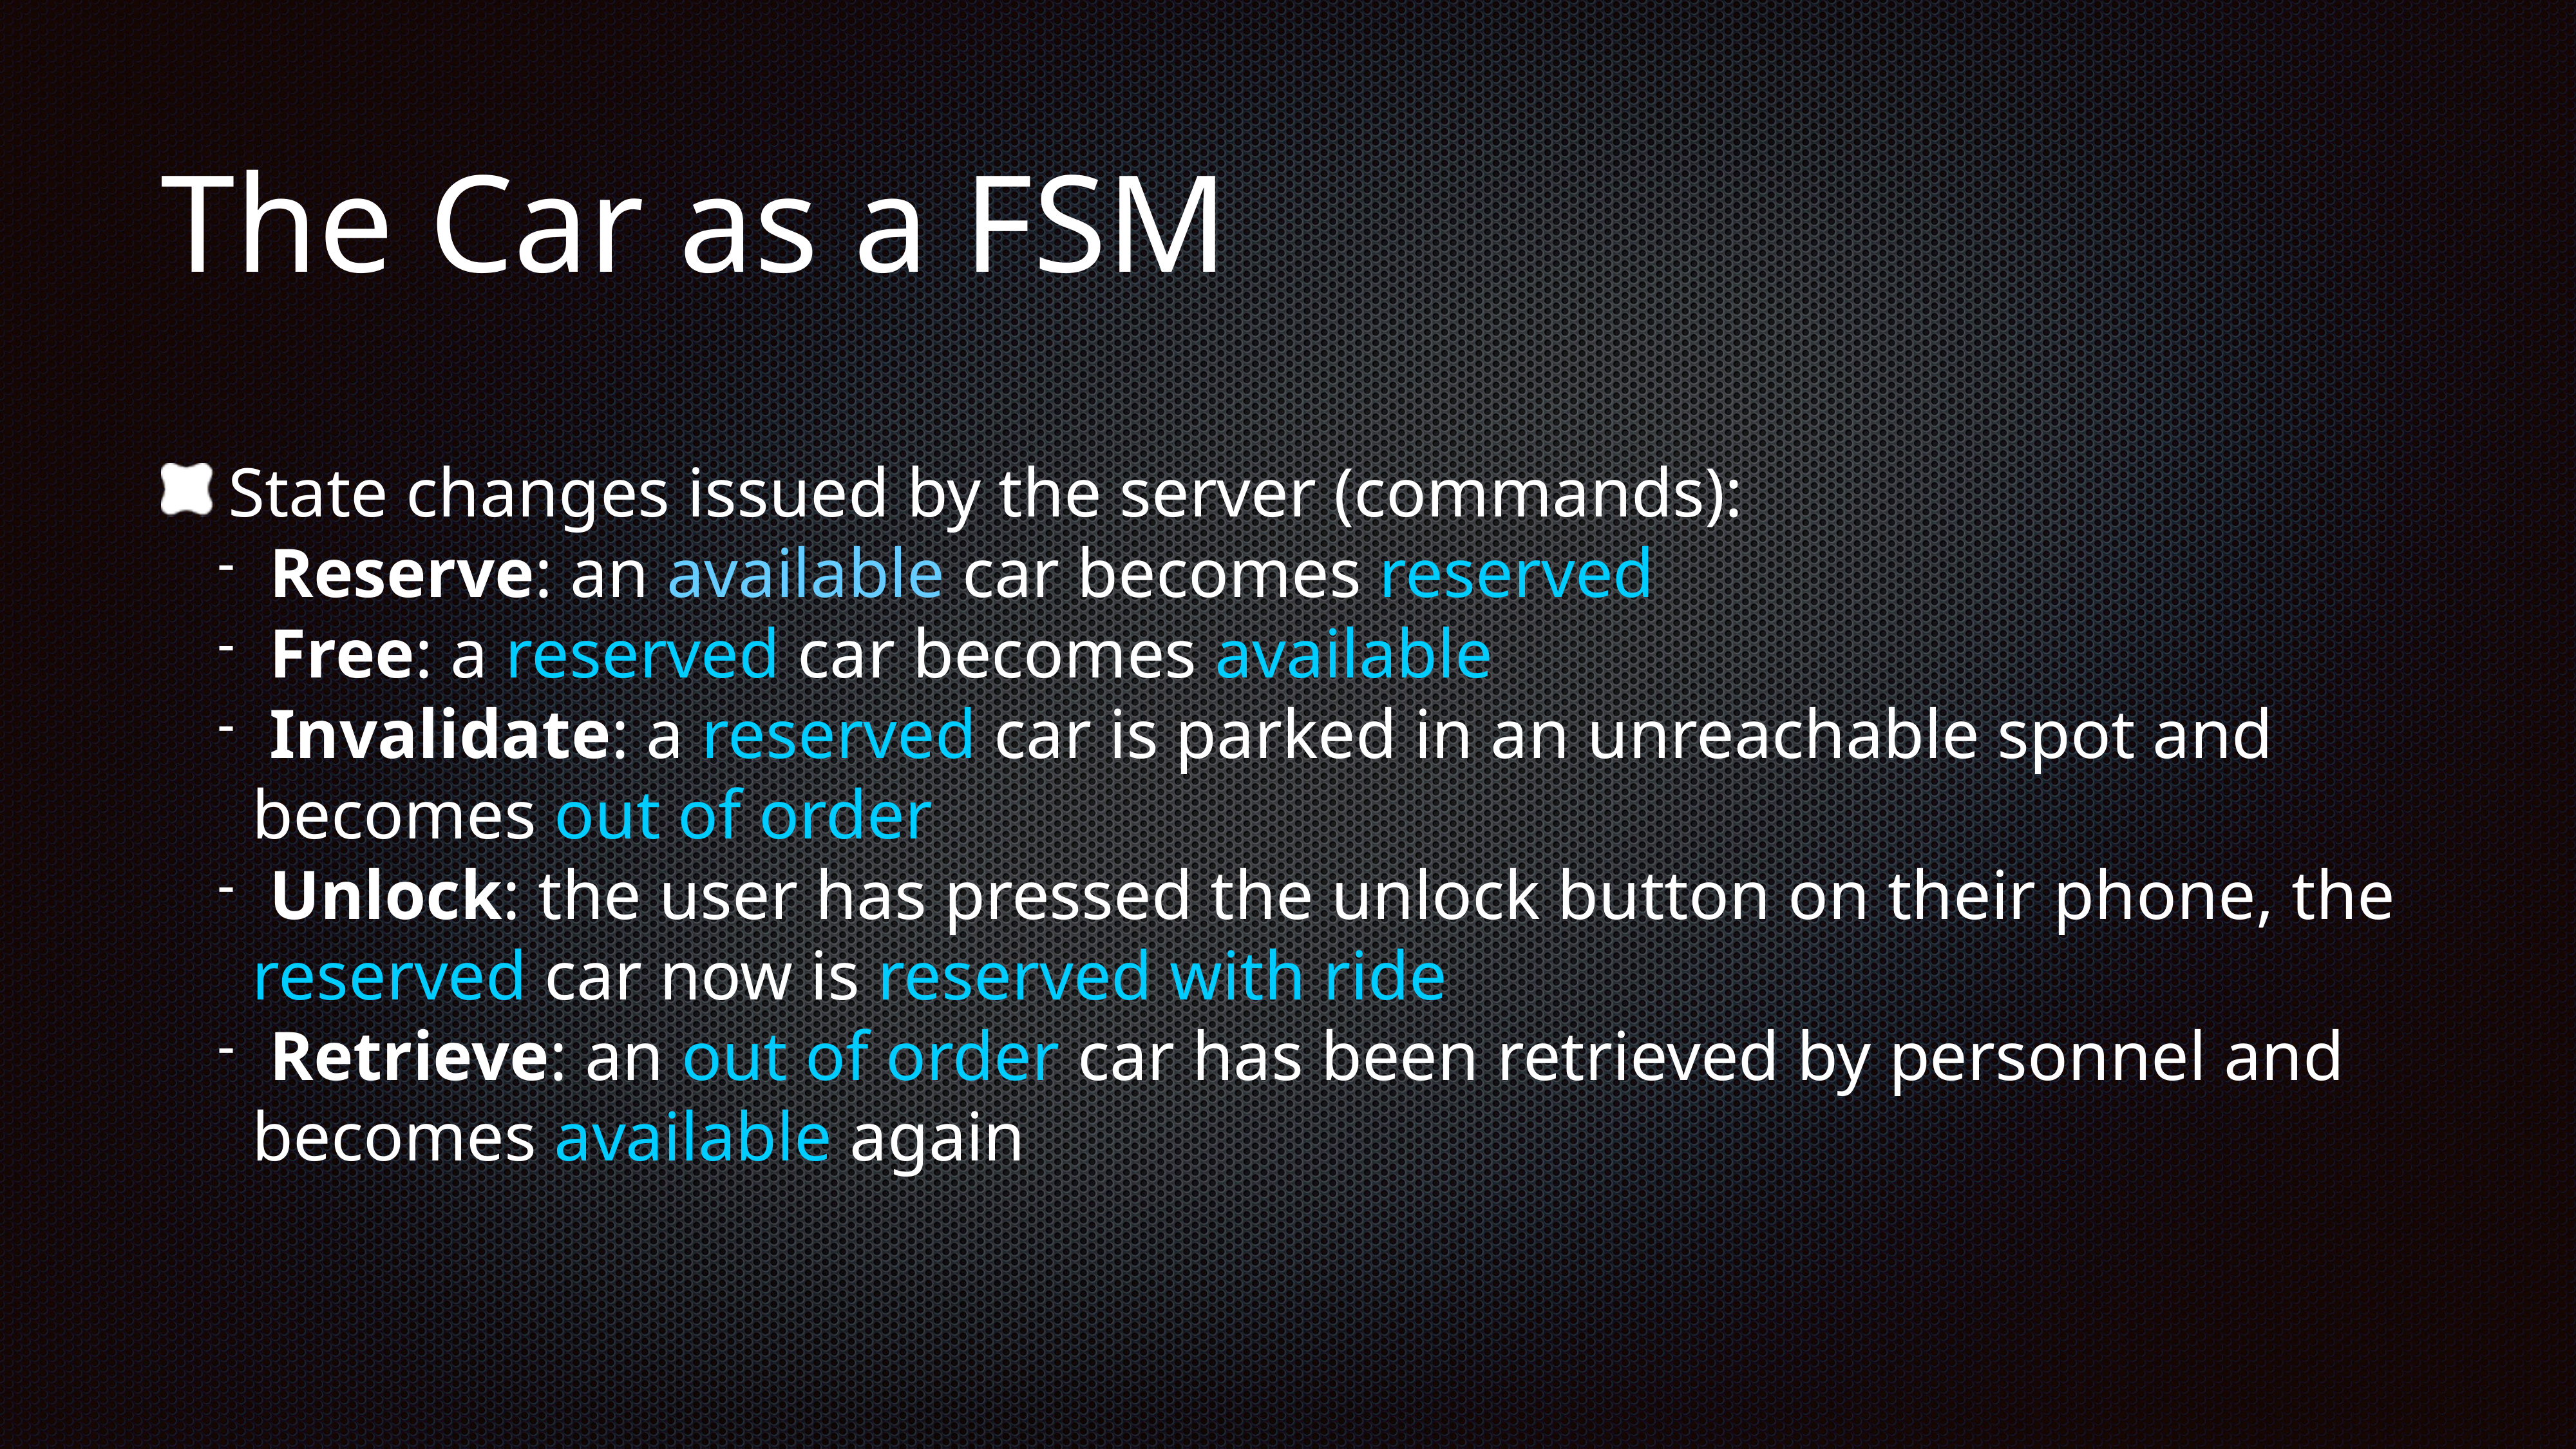

The Car as a FSM
State changes issued by the server (commands):
 Reserve: an available car becomes reserved
 Free: a reserved car becomes available
 Invalidate: a reserved car is parked in an unreachable spot and becomes out of order
 Unlock: the user has pressed the unlock button on their phone, the reserved car now is reserved with ride
 Retrieve: an out of order car has been retrieved by personnel and becomes available again